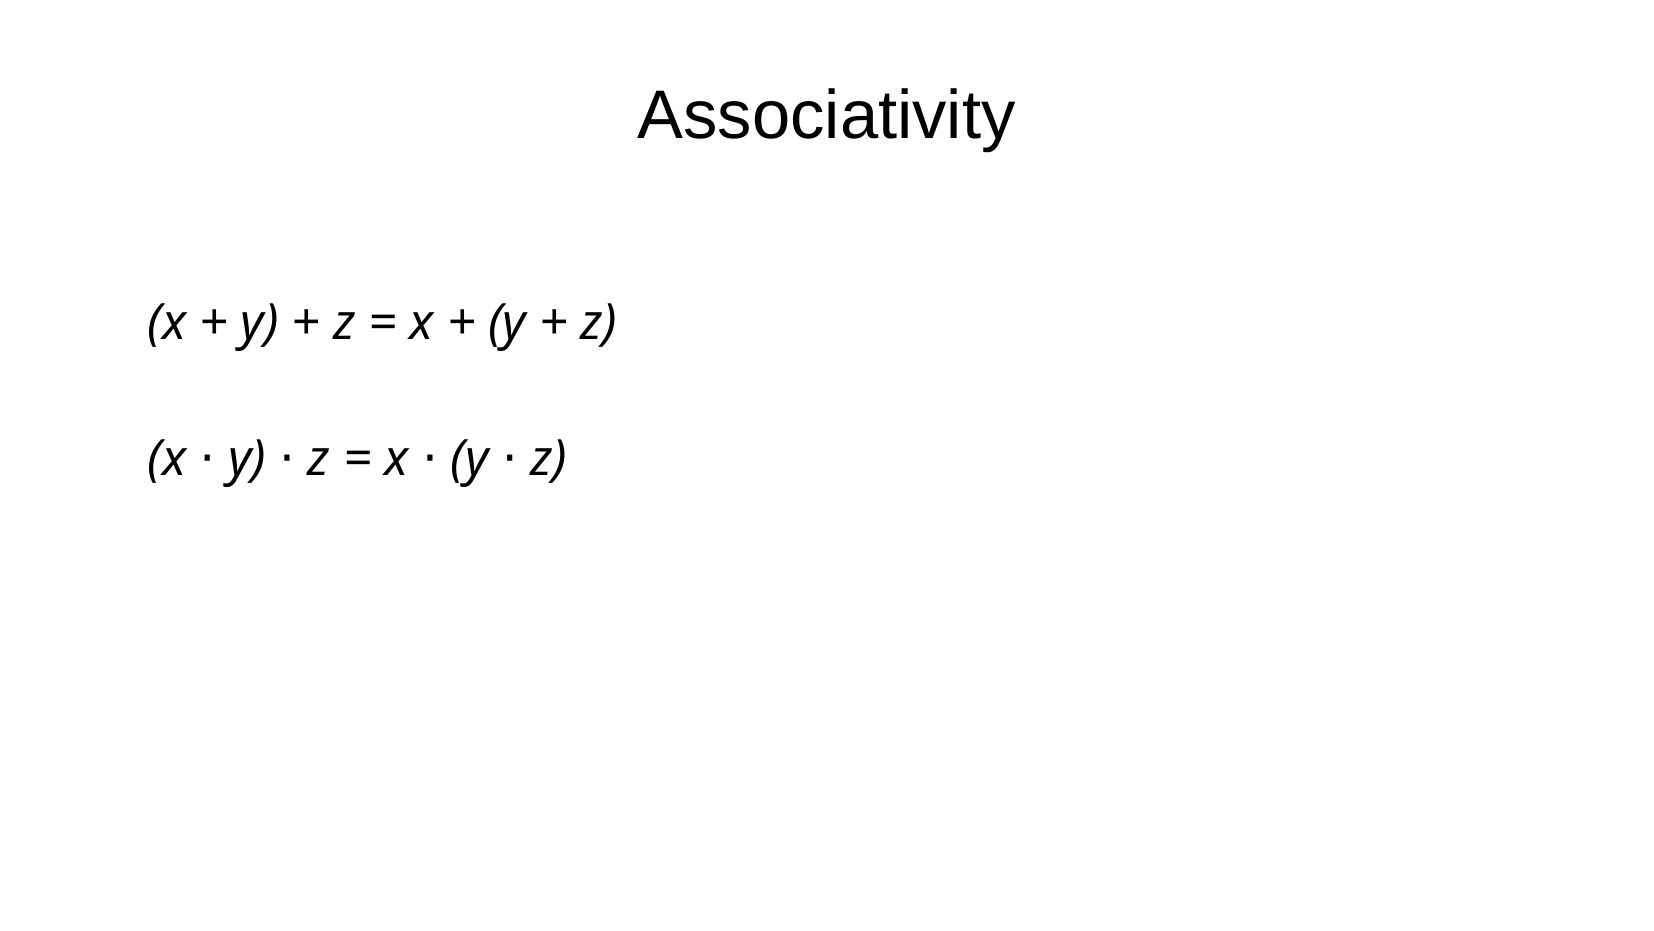

# Associativity
(x + y) + z = x + (y + z)
(x ⋅ y) ⋅ z = x ⋅ (y ⋅ z)